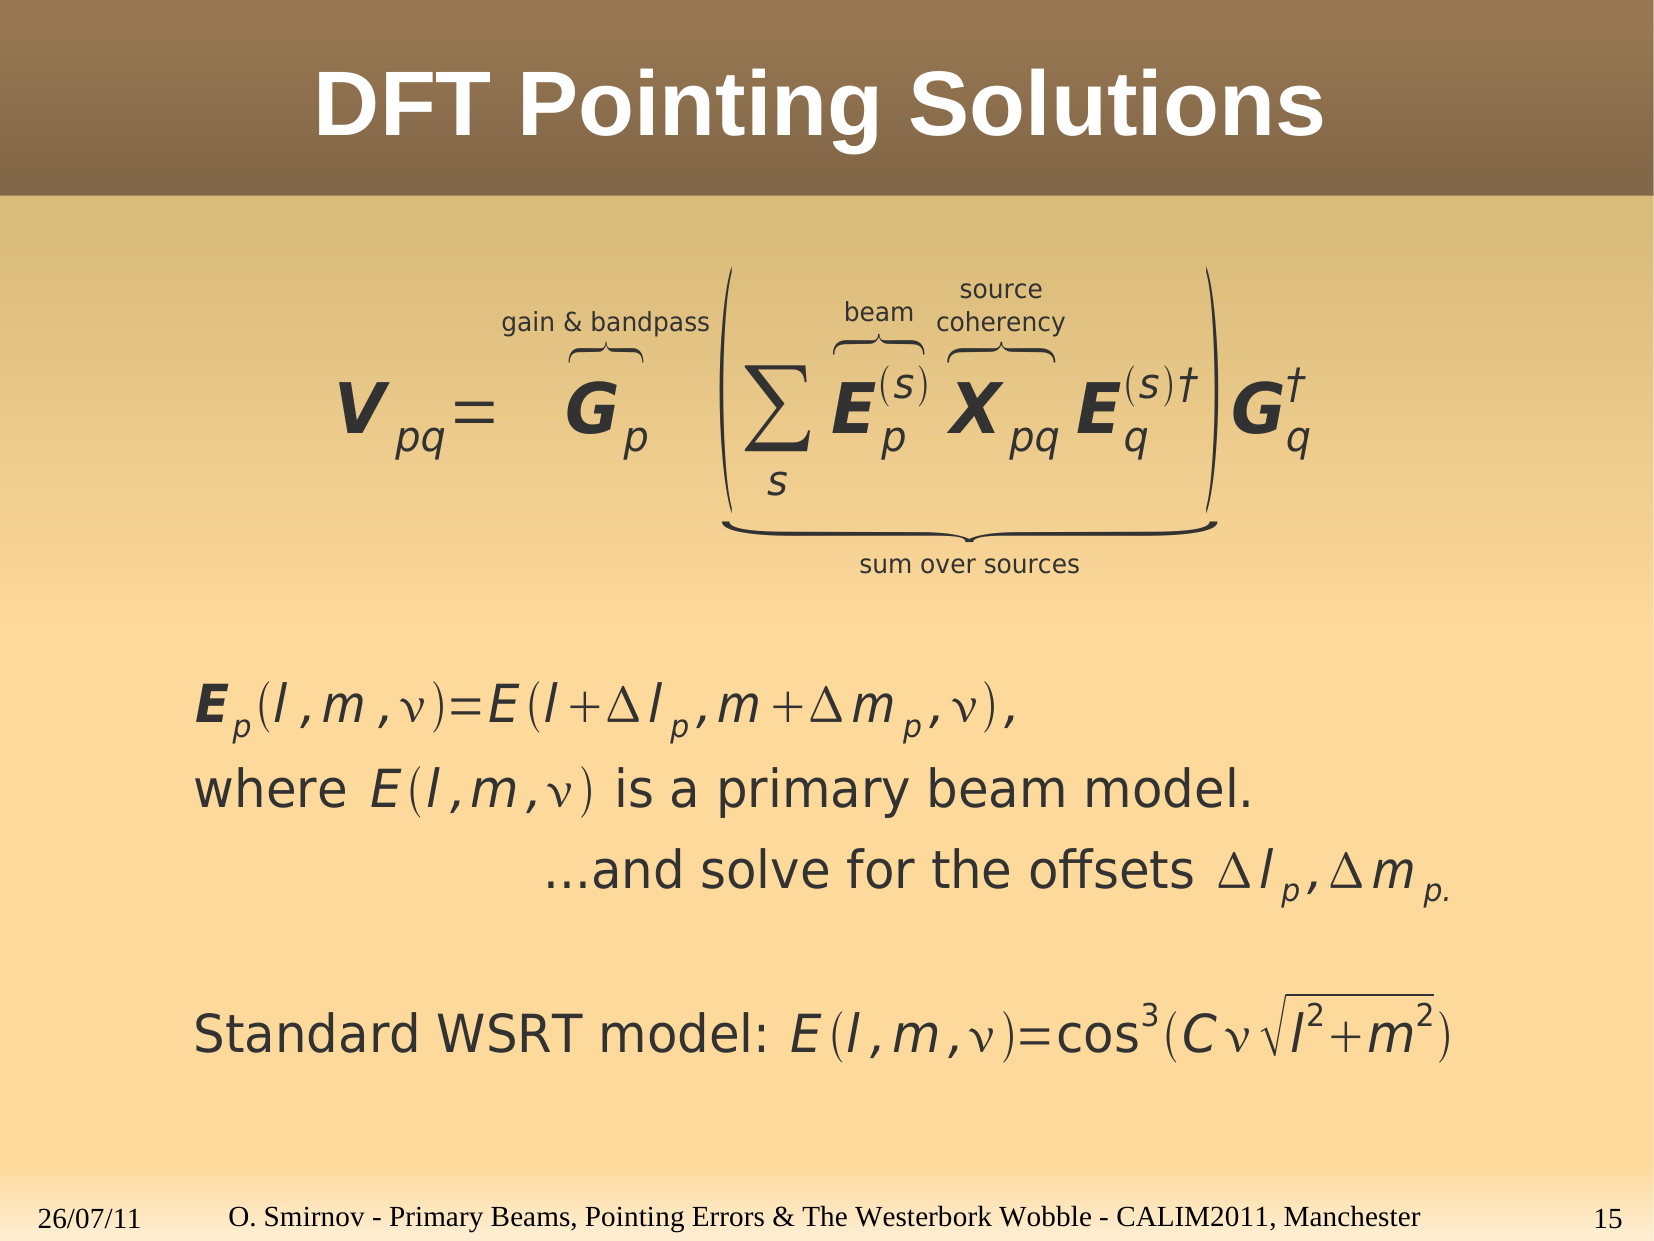

# DFT Pointing Solutions
O. Smirnov - Primary Beams, Pointing Errors & The Westerbork Wobble - CALIM2011, Manchester
26/07/11
15